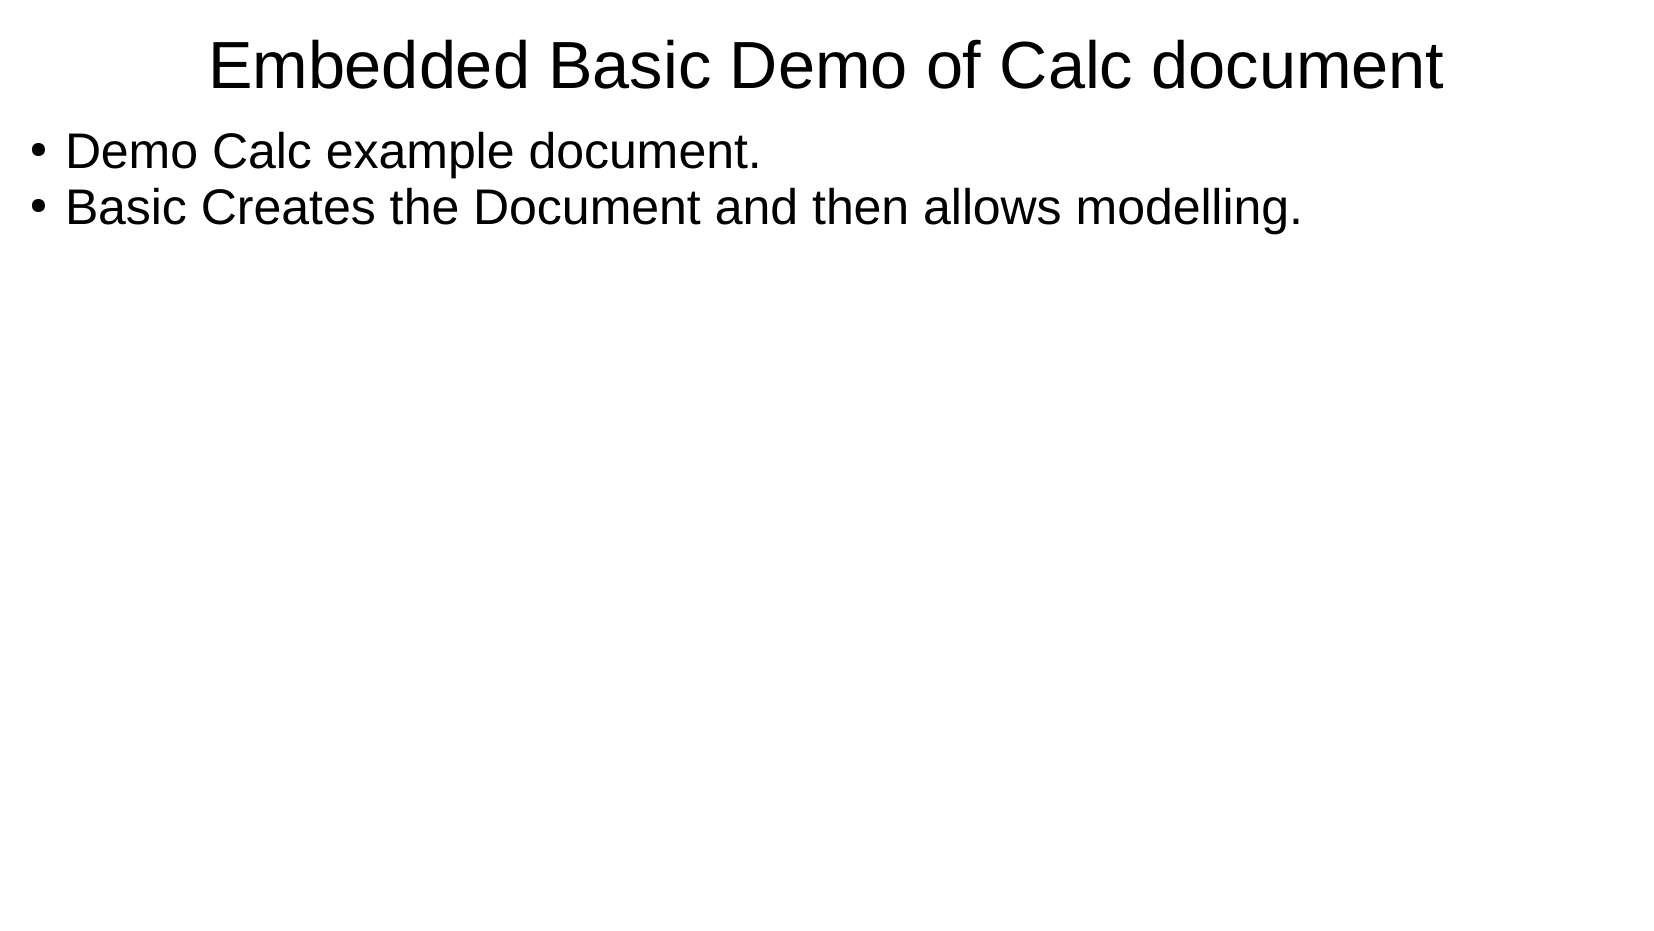

# Embedded Basic Demo of Calc document
Demo Calc example document.
Basic Creates the Document and then allows modelling.